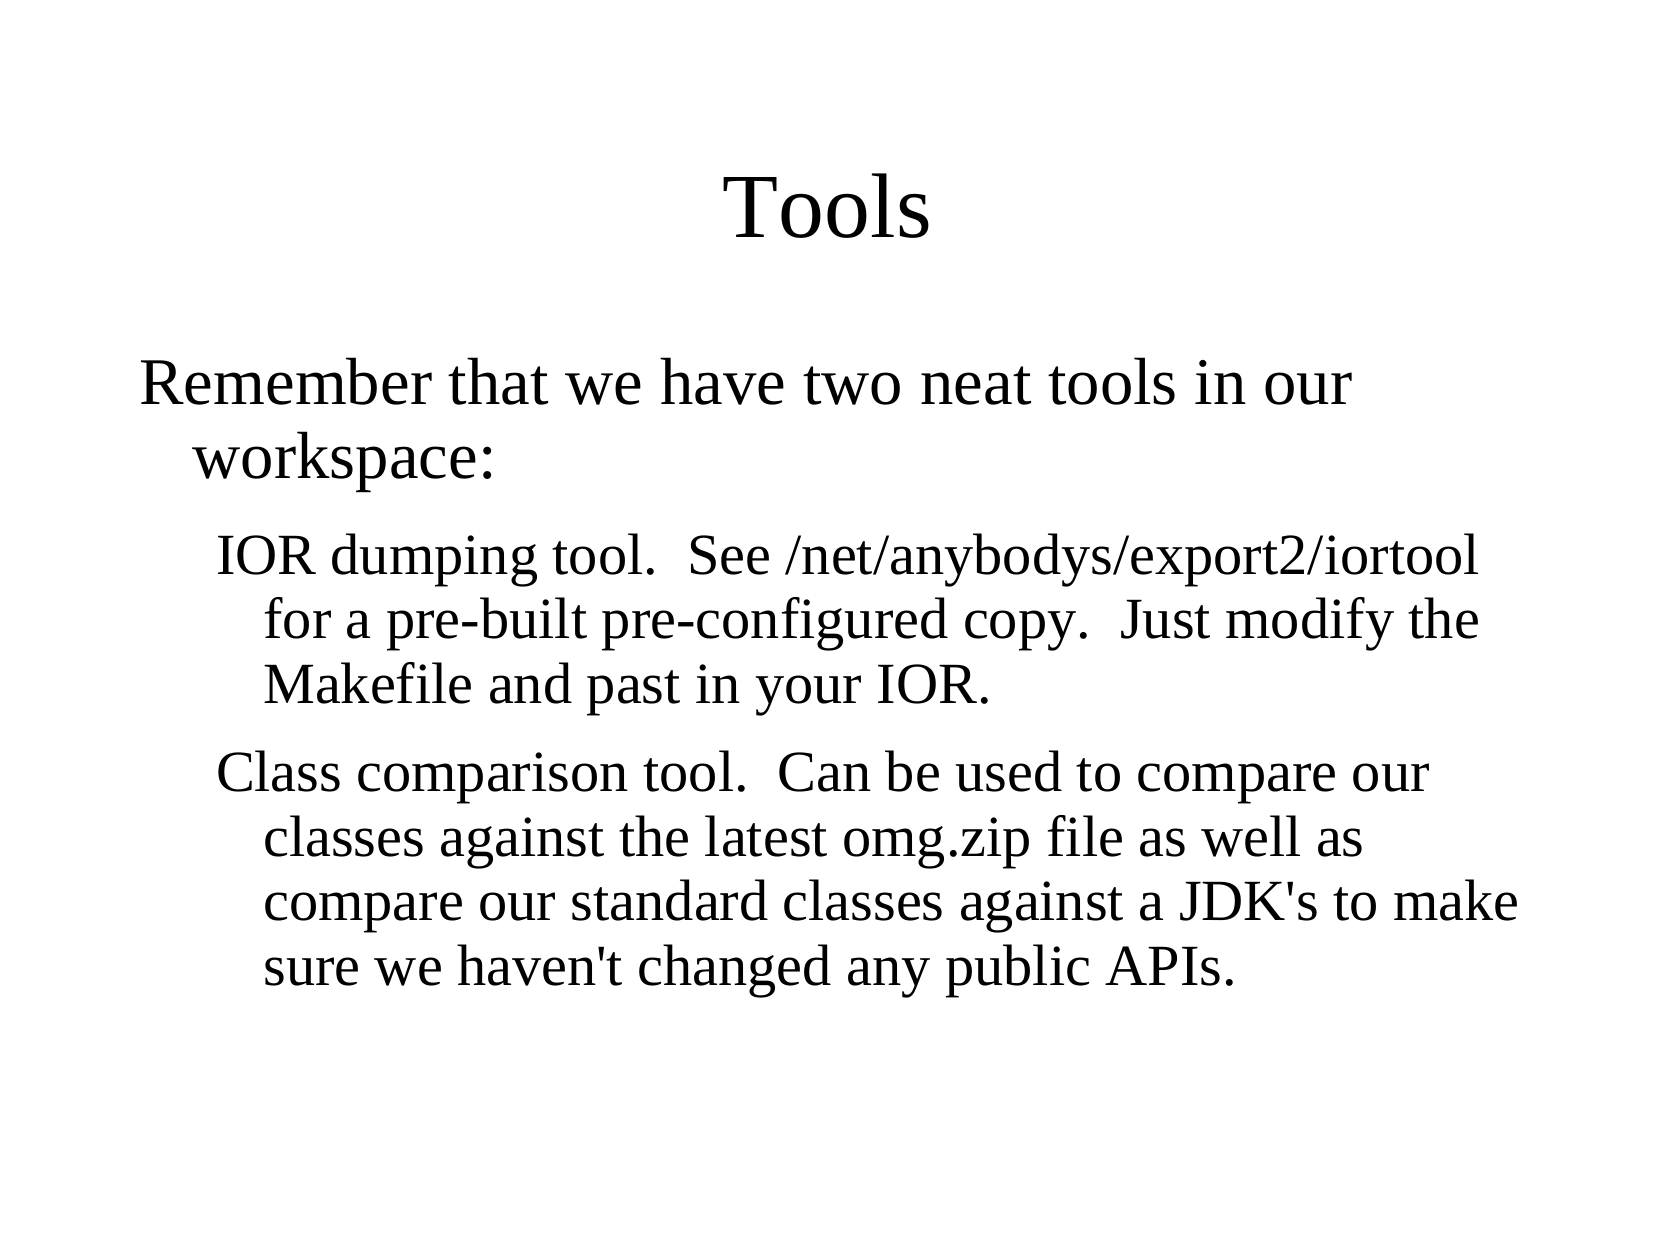

# Tools
Remember that we have two neat tools in our workspace:
IOR dumping tool. See /net/anybodys/export2/iortool for a pre-built pre-configured copy. Just modify the Makefile and past in your IOR.
Class comparison tool. Can be used to compare our classes against the latest omg.zip file as well as compare our standard classes against a JDK's to make sure we haven't changed any public APIs.